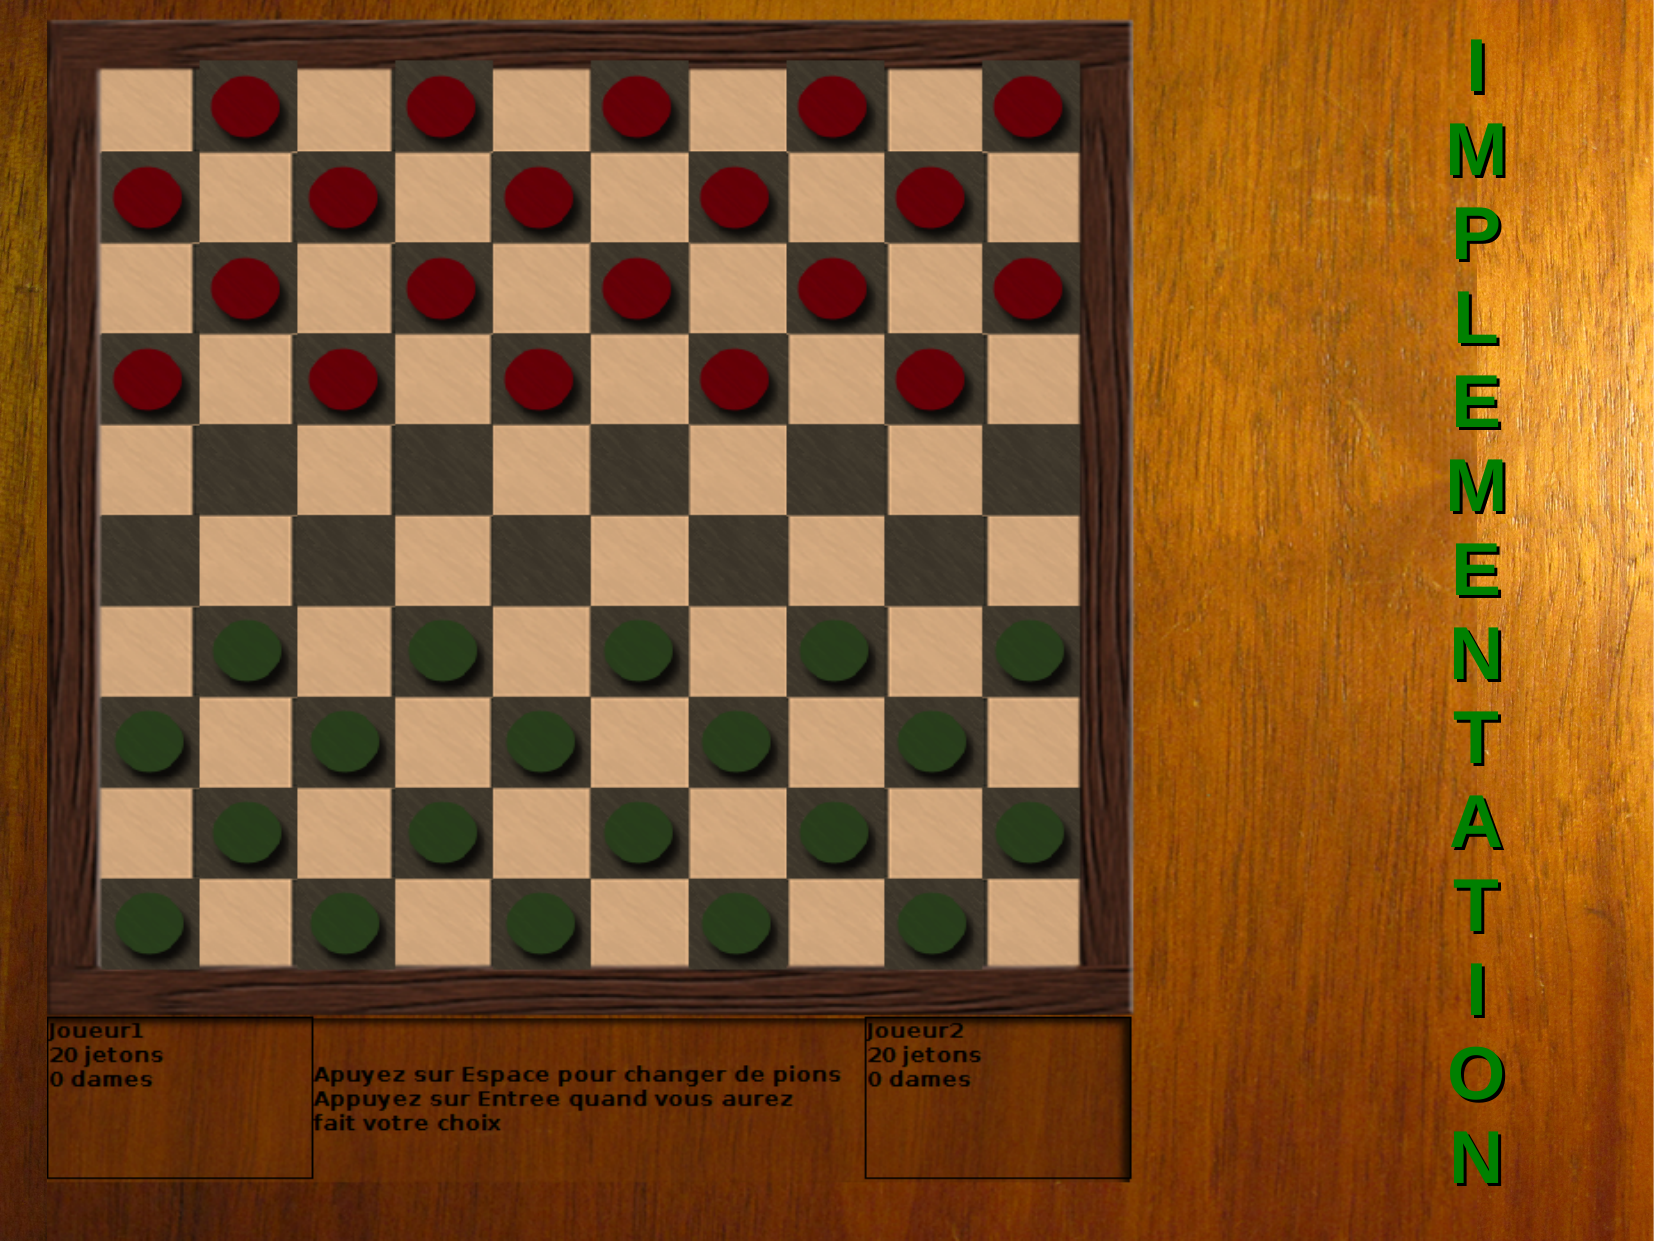

# I M P L E M E N T A T I O N